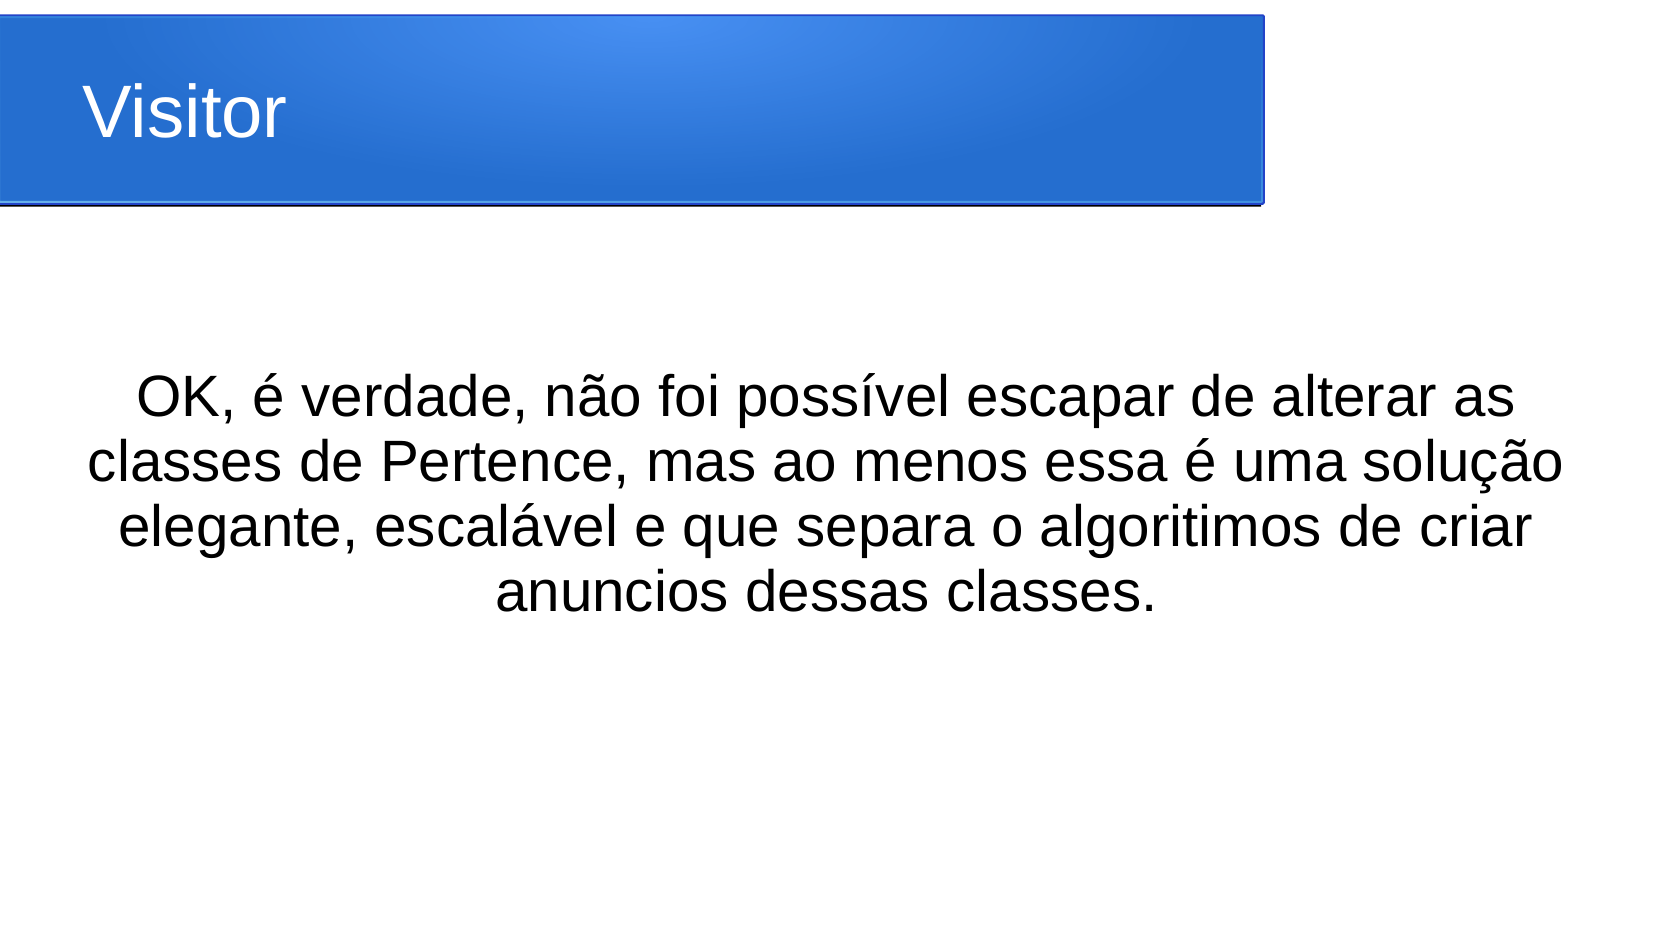

# Visitor
OK, é verdade, não foi possível escapar de alterar as classes de Pertence, mas ao menos essa é uma solução elegante, escalável e que separa o algoritimos de criar anuncios dessas classes.